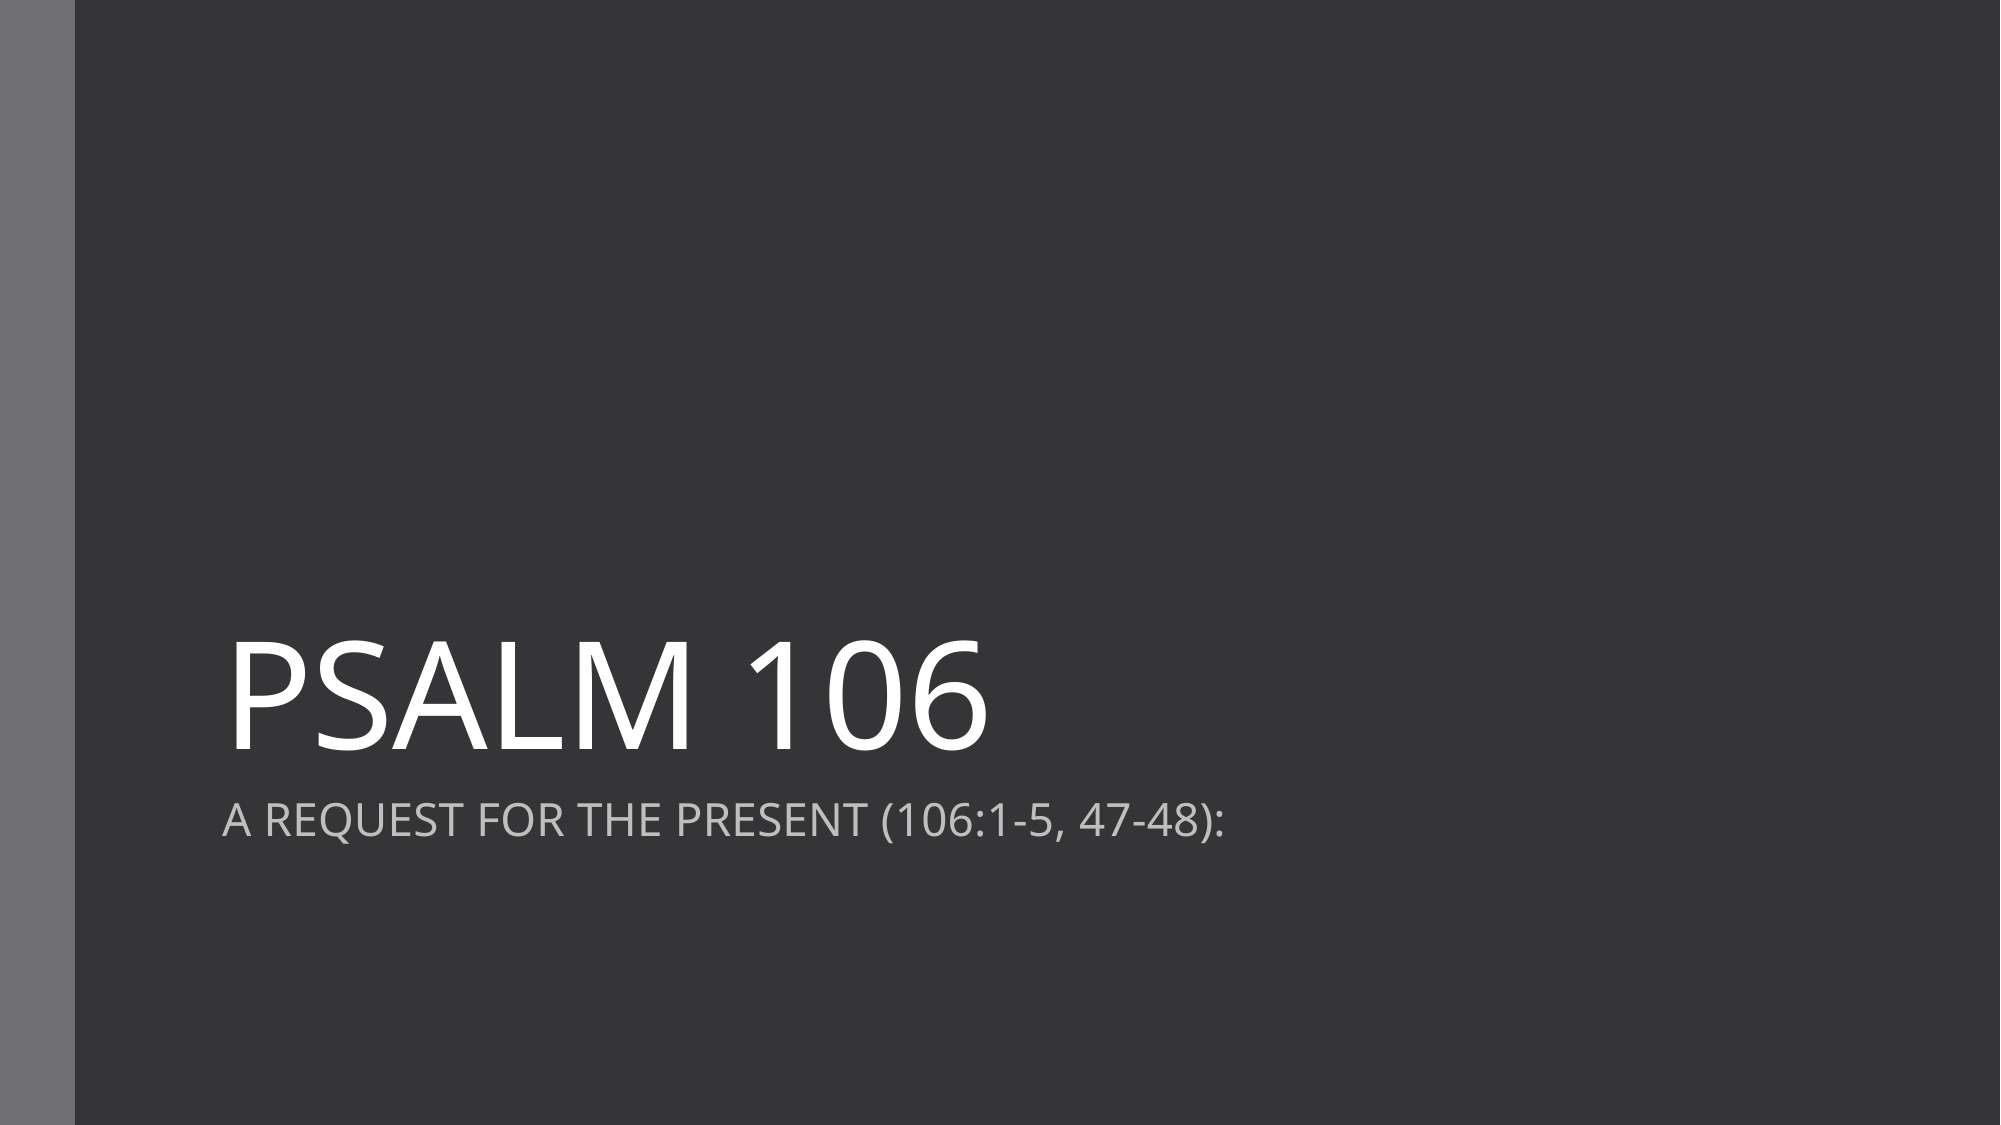

# PSALM 106
A REQUEST FOR THE PRESENT (106:1-5, 47-48):